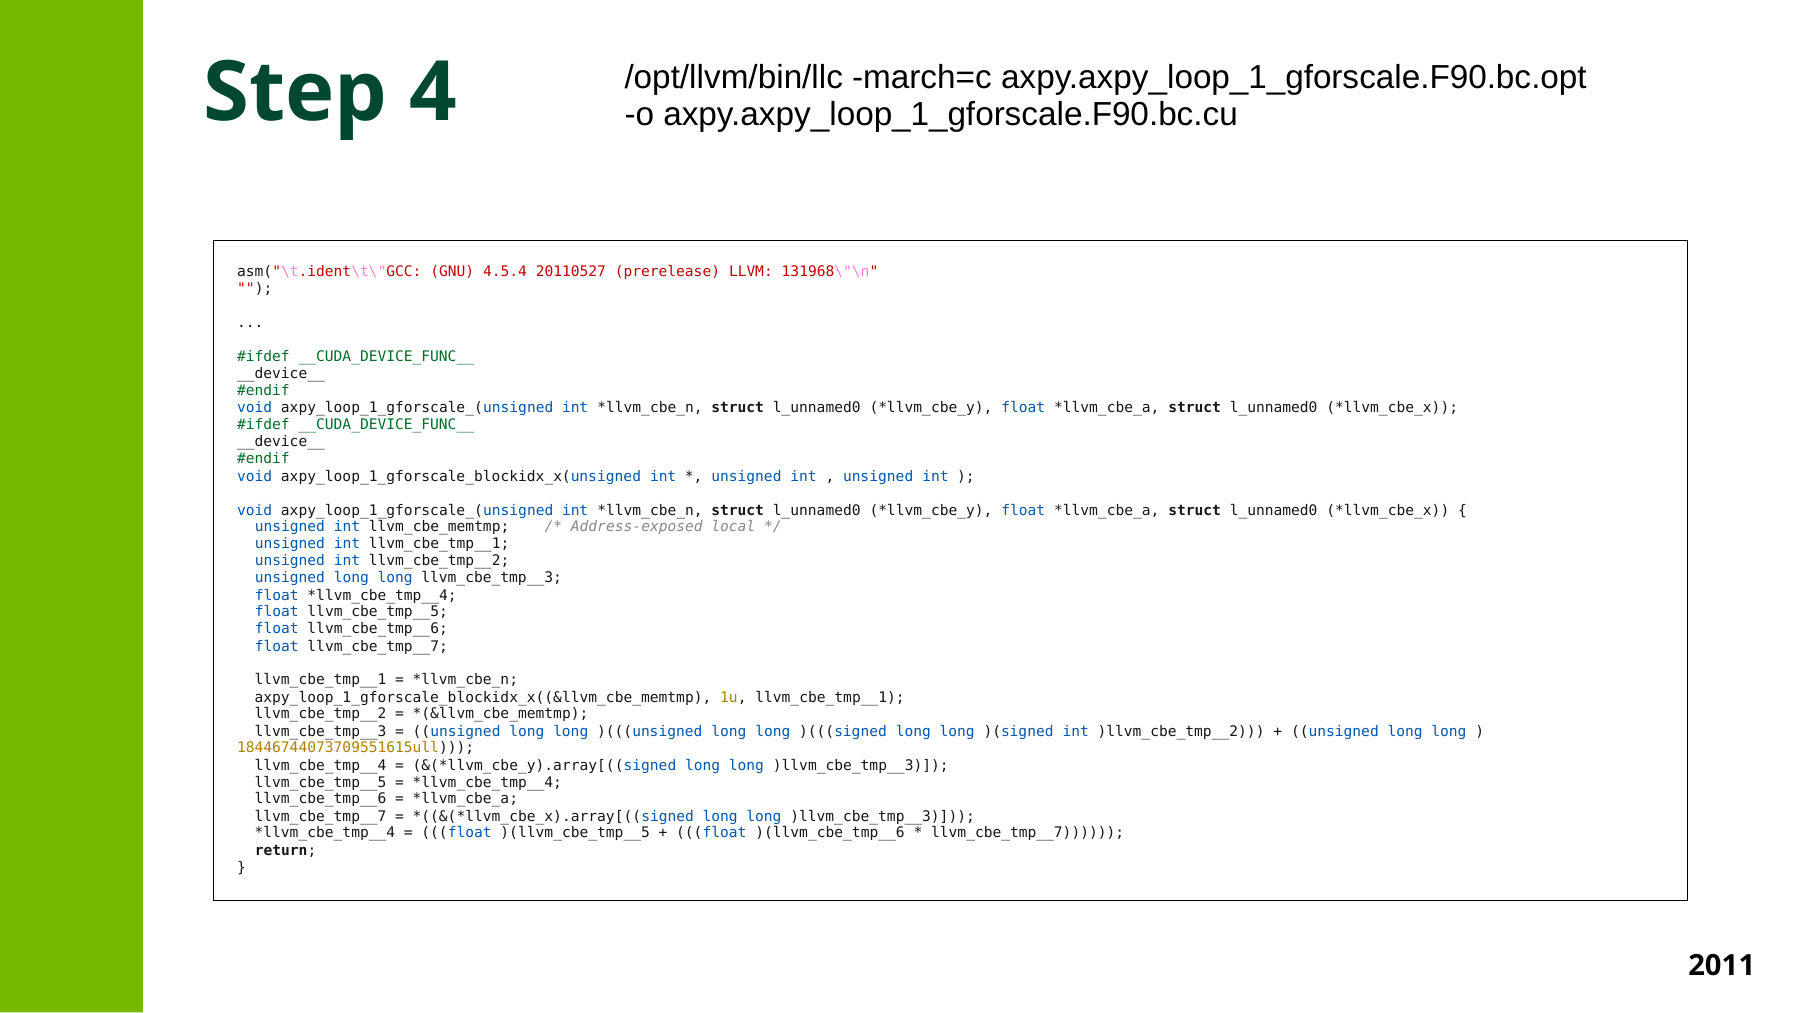

# Step 4
/opt/llvm/bin/llc -march=c axpy.axpy_loop_1_gforscale.F90.bc.opt
-o axpy.axpy_loop_1_gforscale.F90.bc.cu